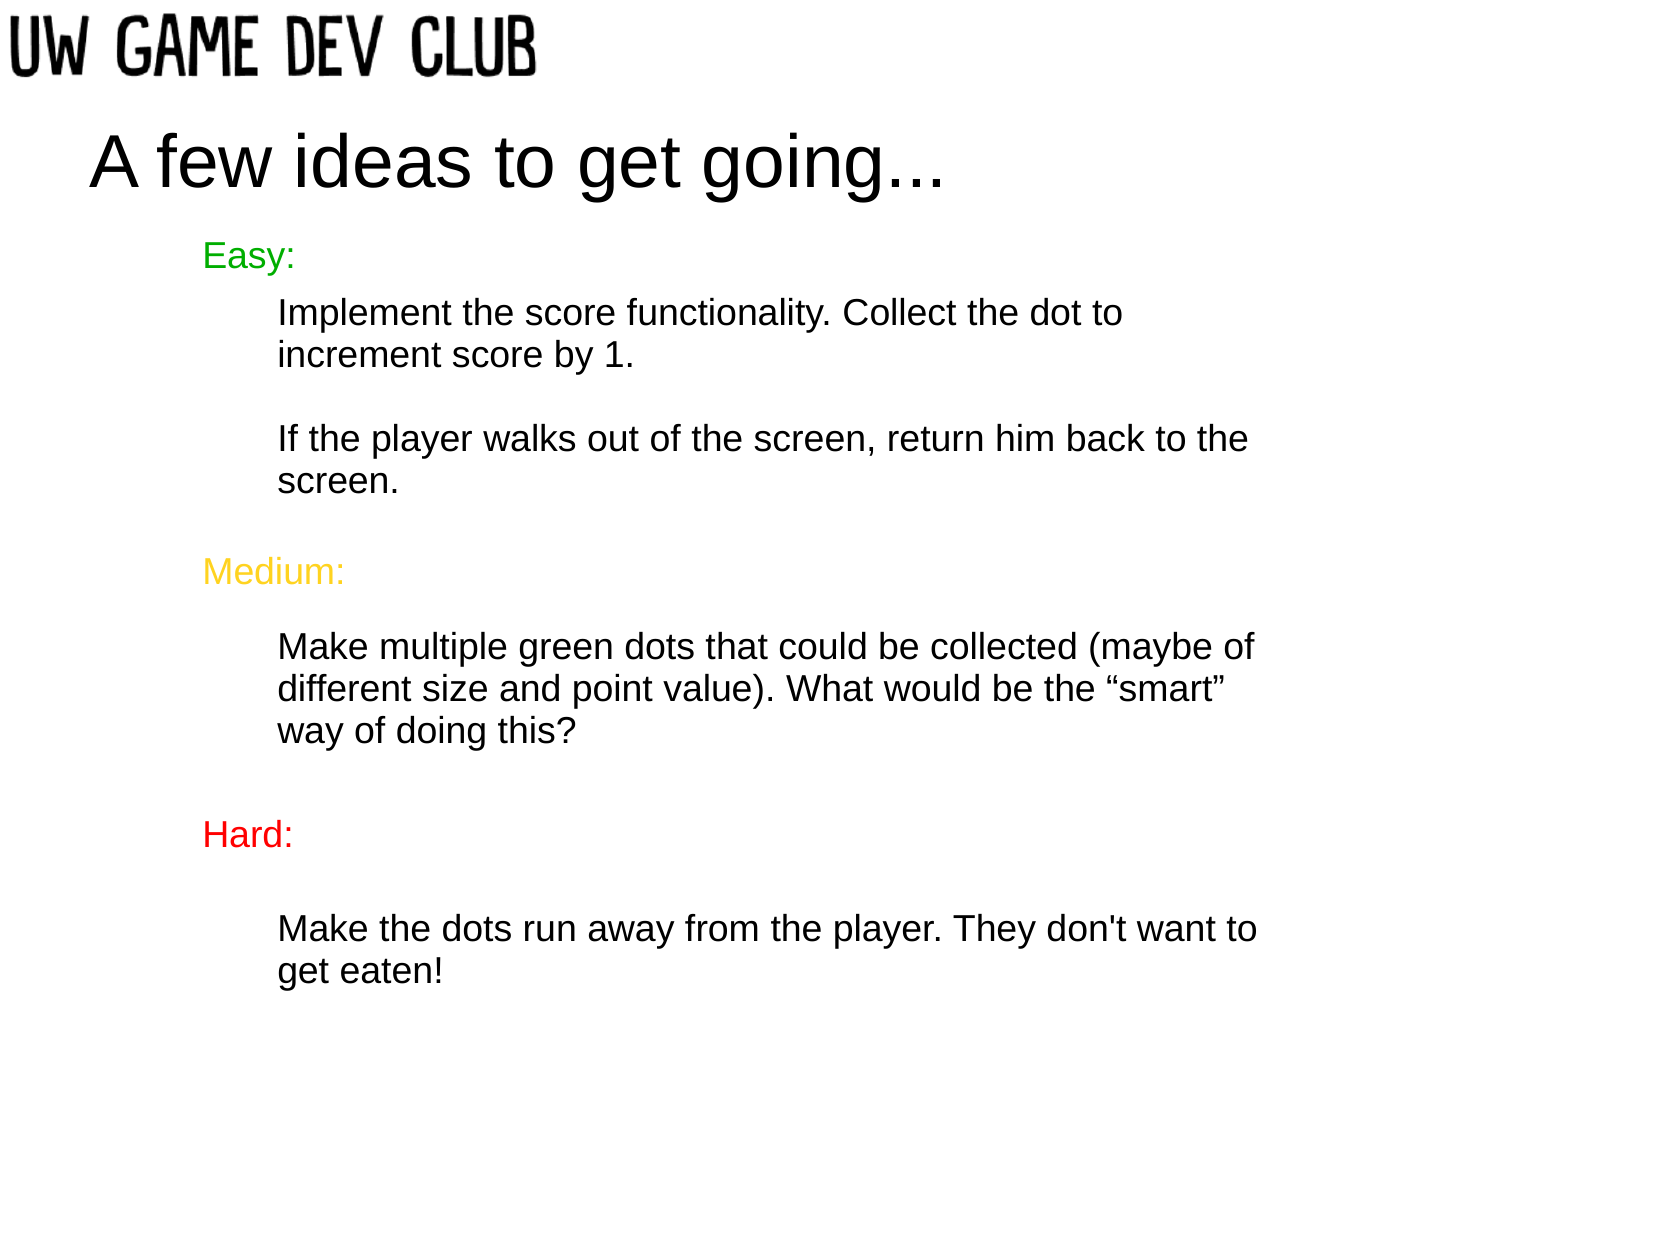

A few ideas to get going...
Easy:
Implement the score functionality. Collect the dot to increment score by 1.
If the player walks out of the screen, return him back to the screen.
Medium:
Make multiple green dots that could be collected (maybe of different size and point value). What would be the “smart” way of doing this?
Hard:
Make the dots run away from the player. They don't want to get eaten!